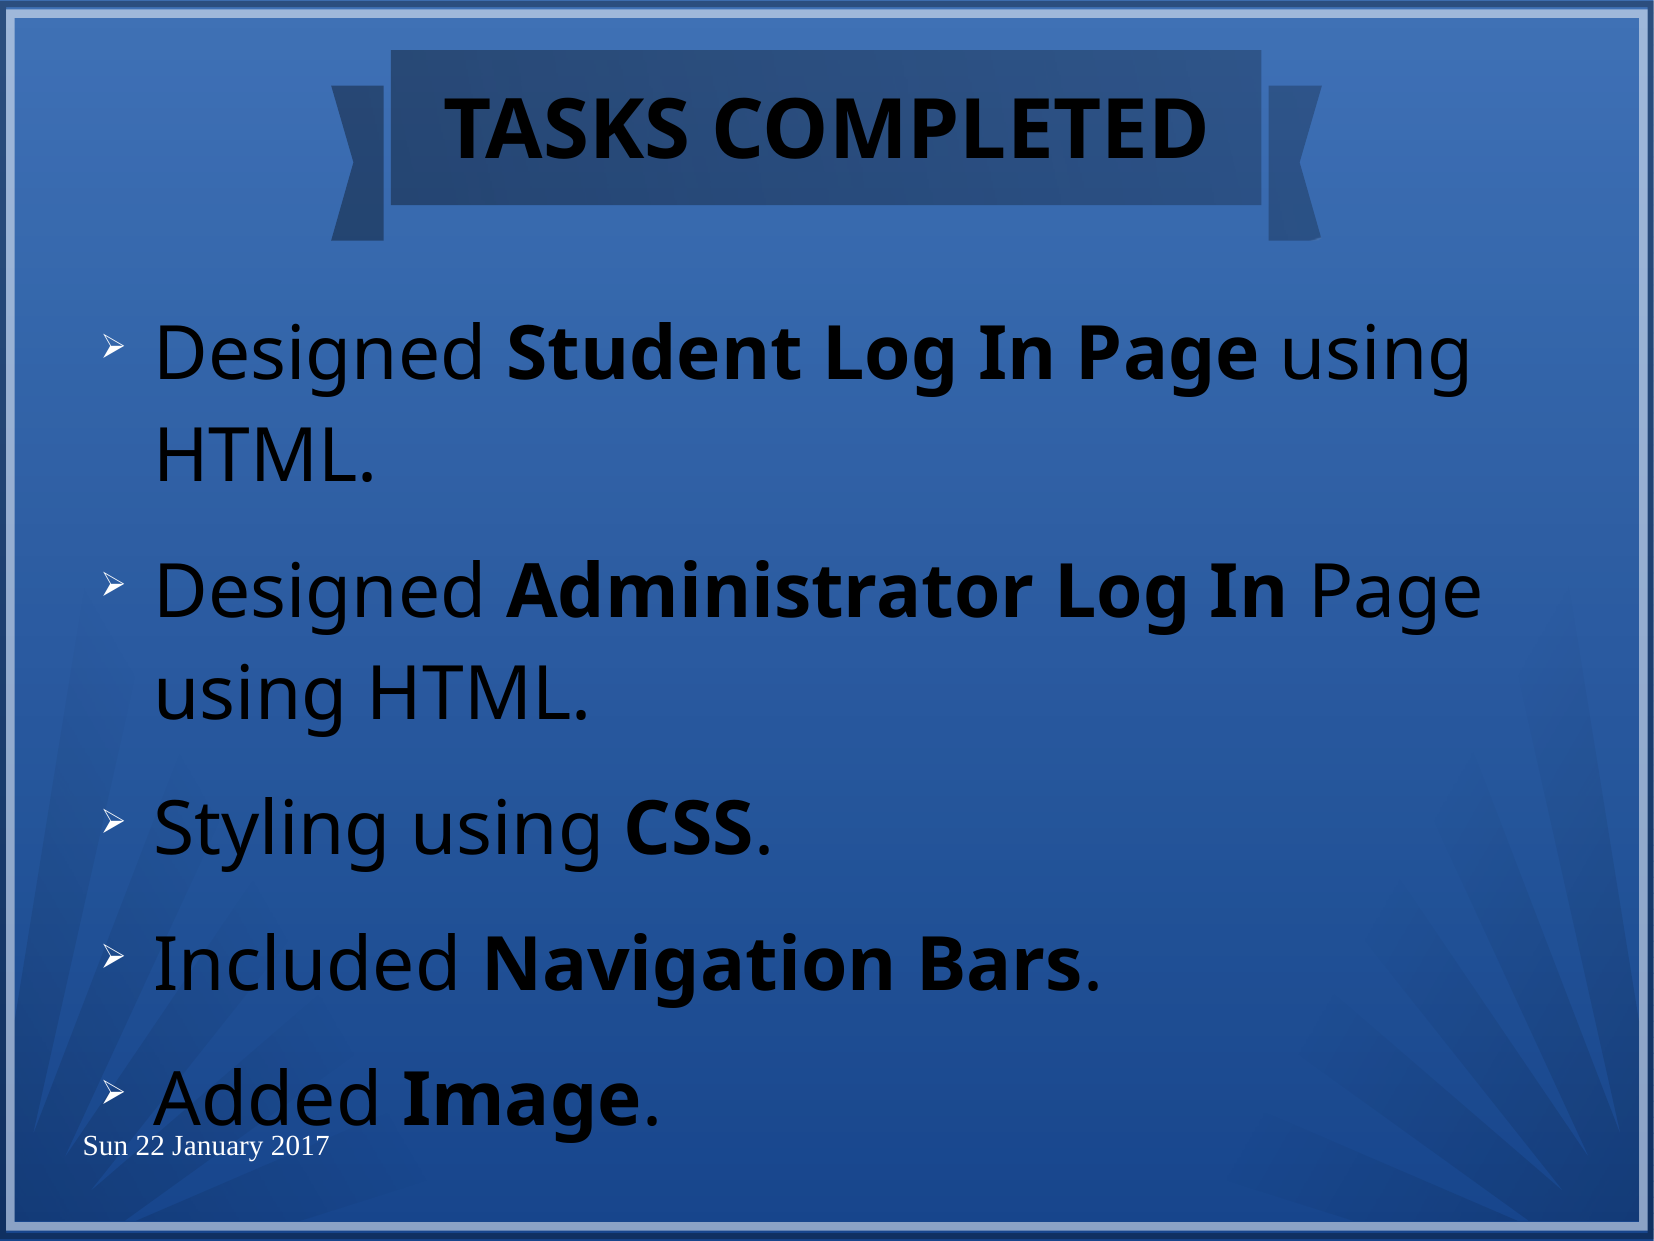

# TASKS COMPLETED
Designed Student Log In Page using HTML.
Designed Administrator Log In Page using HTML.
Styling using CSS.
Included Navigation Bars.
Added Image.
Sun 22 January 2017